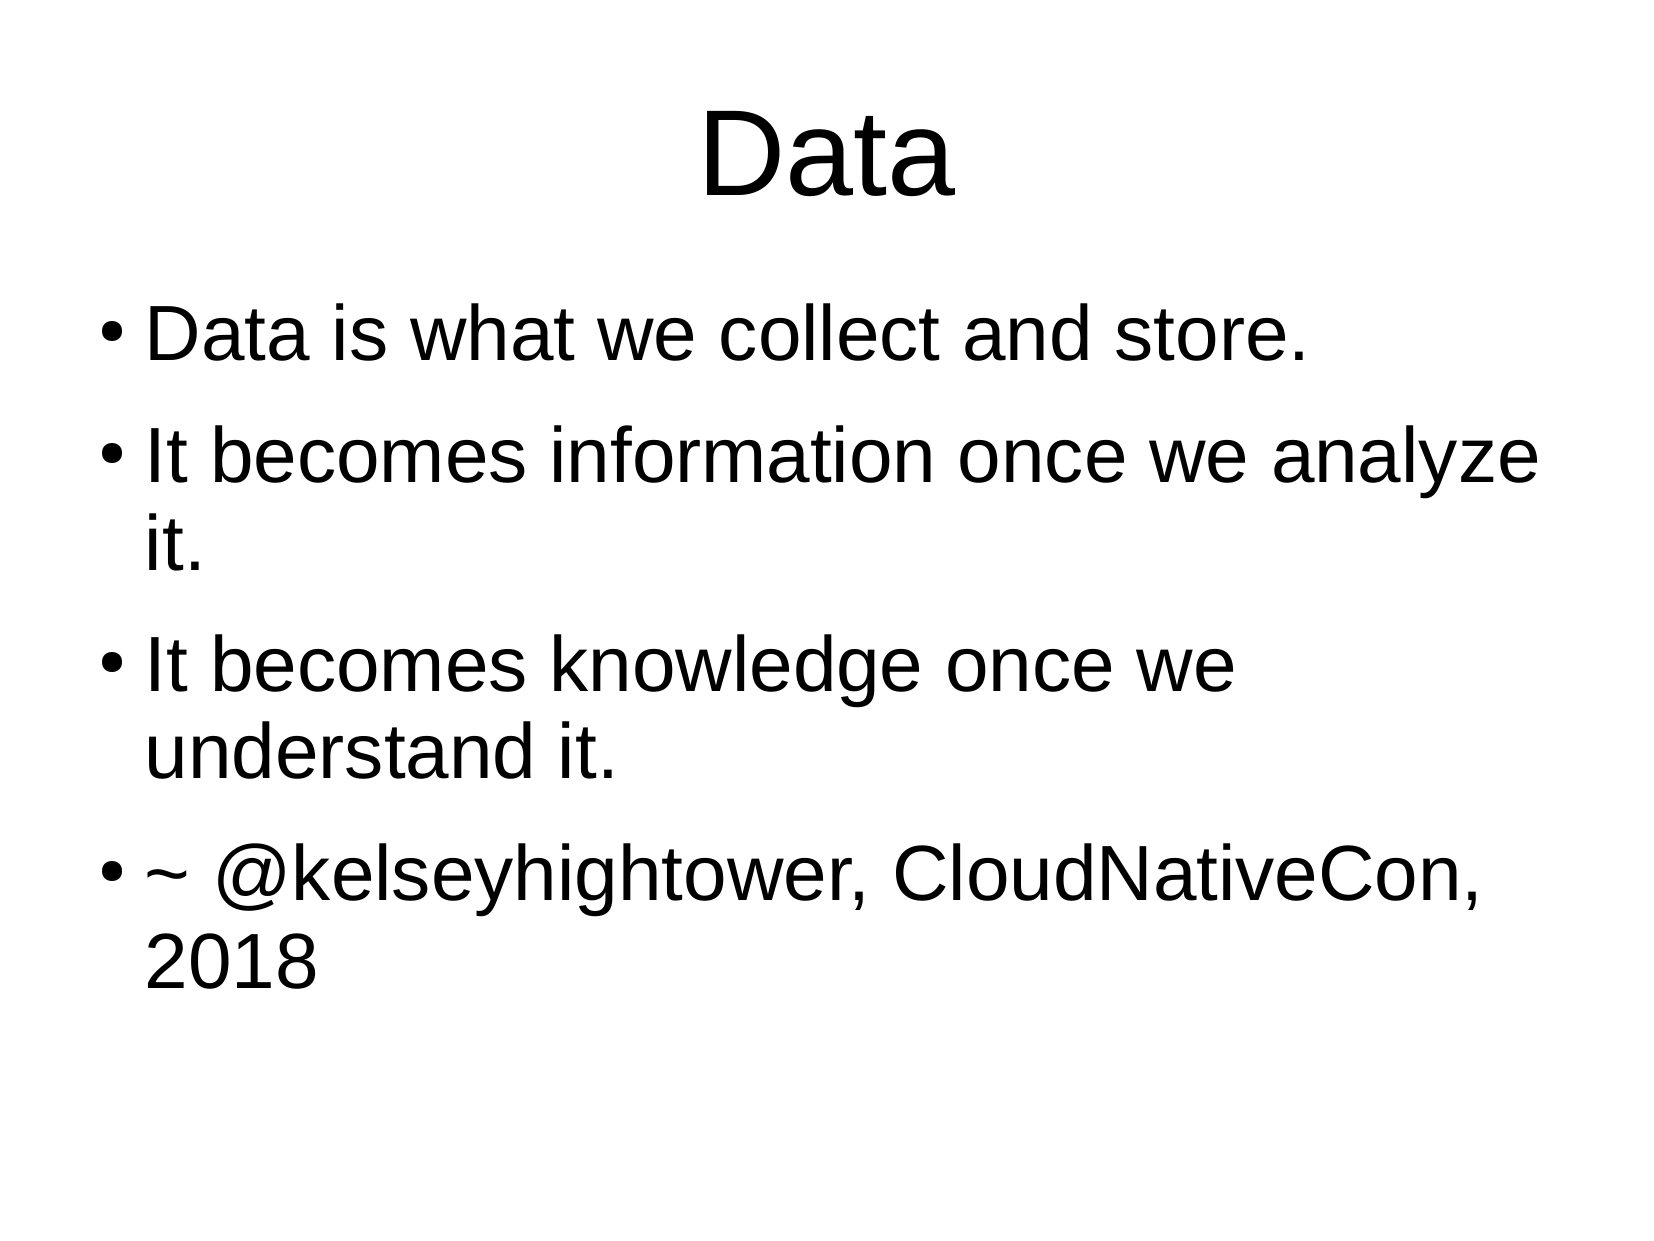

# Data
Data is what we collect and store.
It becomes information once we analyze it.
It becomes knowledge once we understand it.
~ @kelseyhightower, CloudNativeCon, 2018